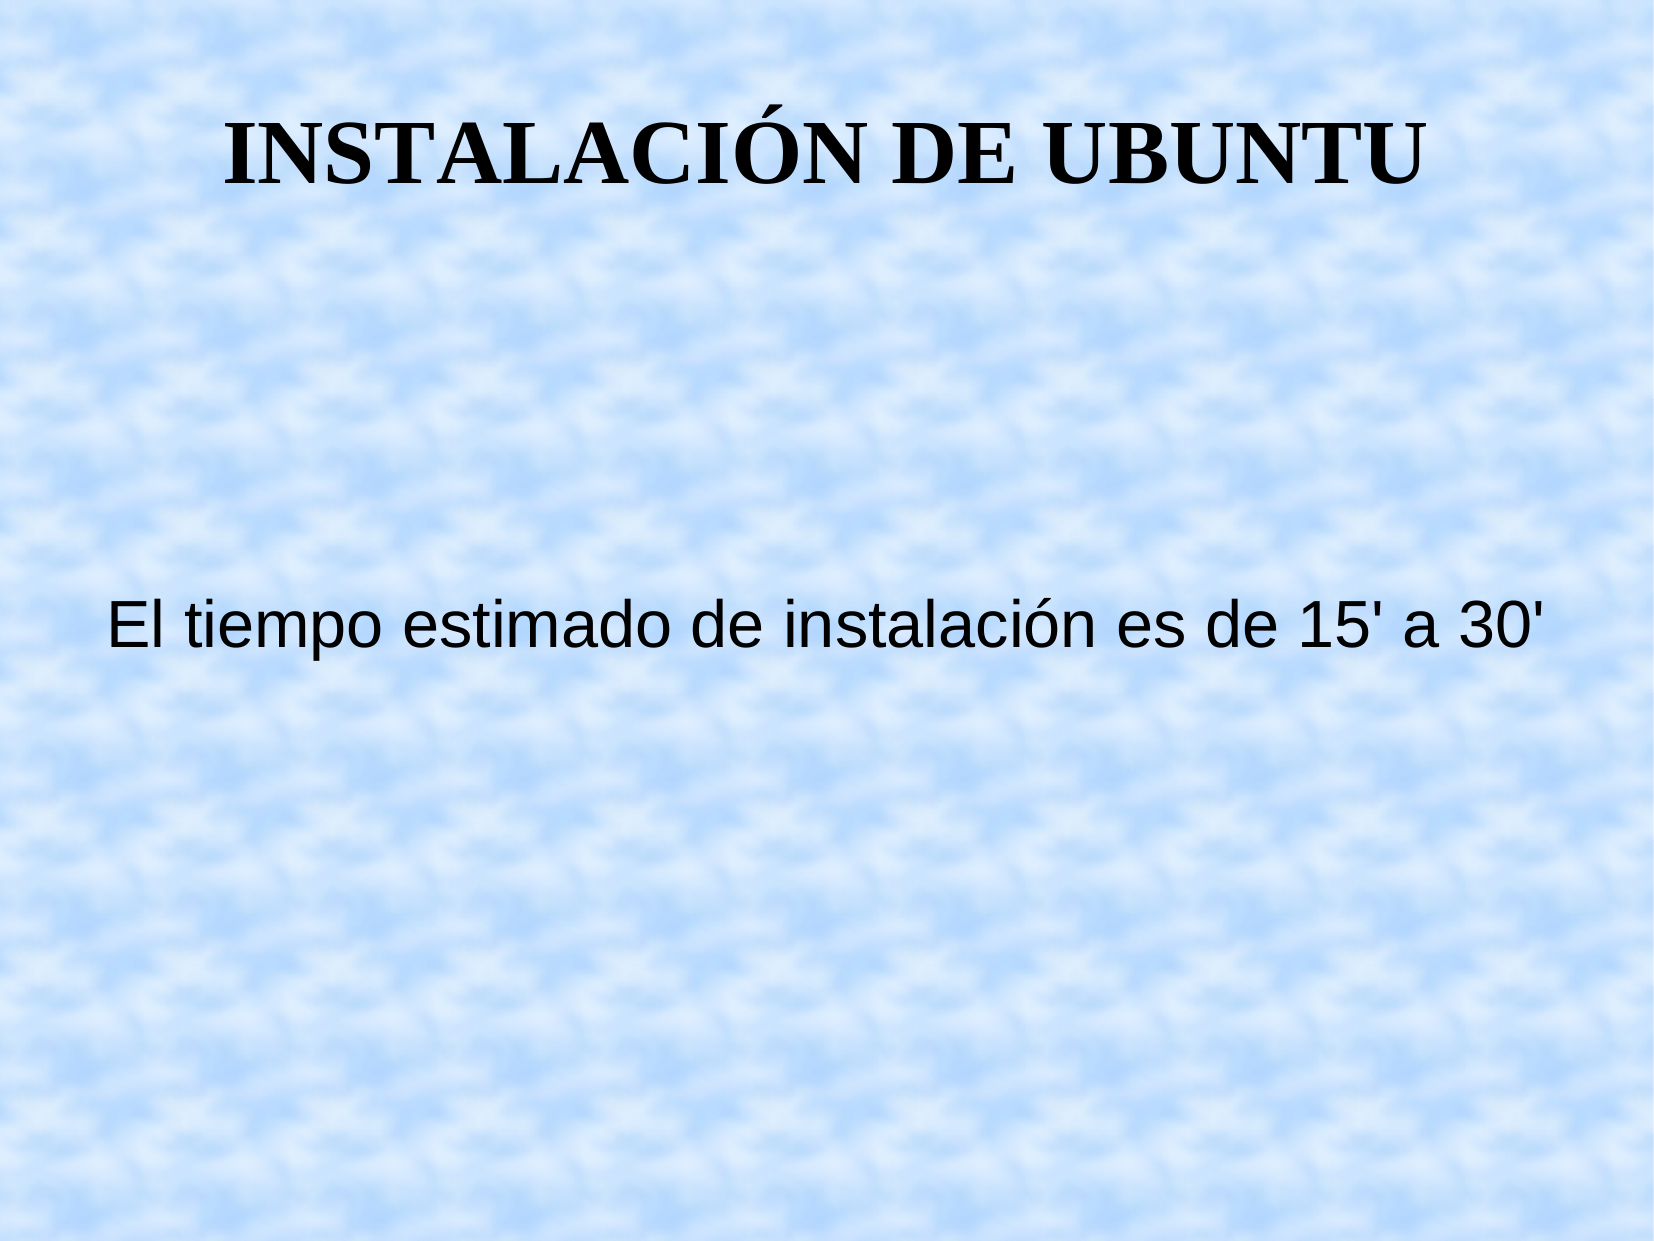

# INSTALACIÓN DE UBUNTU
El tiempo estimado de instalación es de 15' a 30'